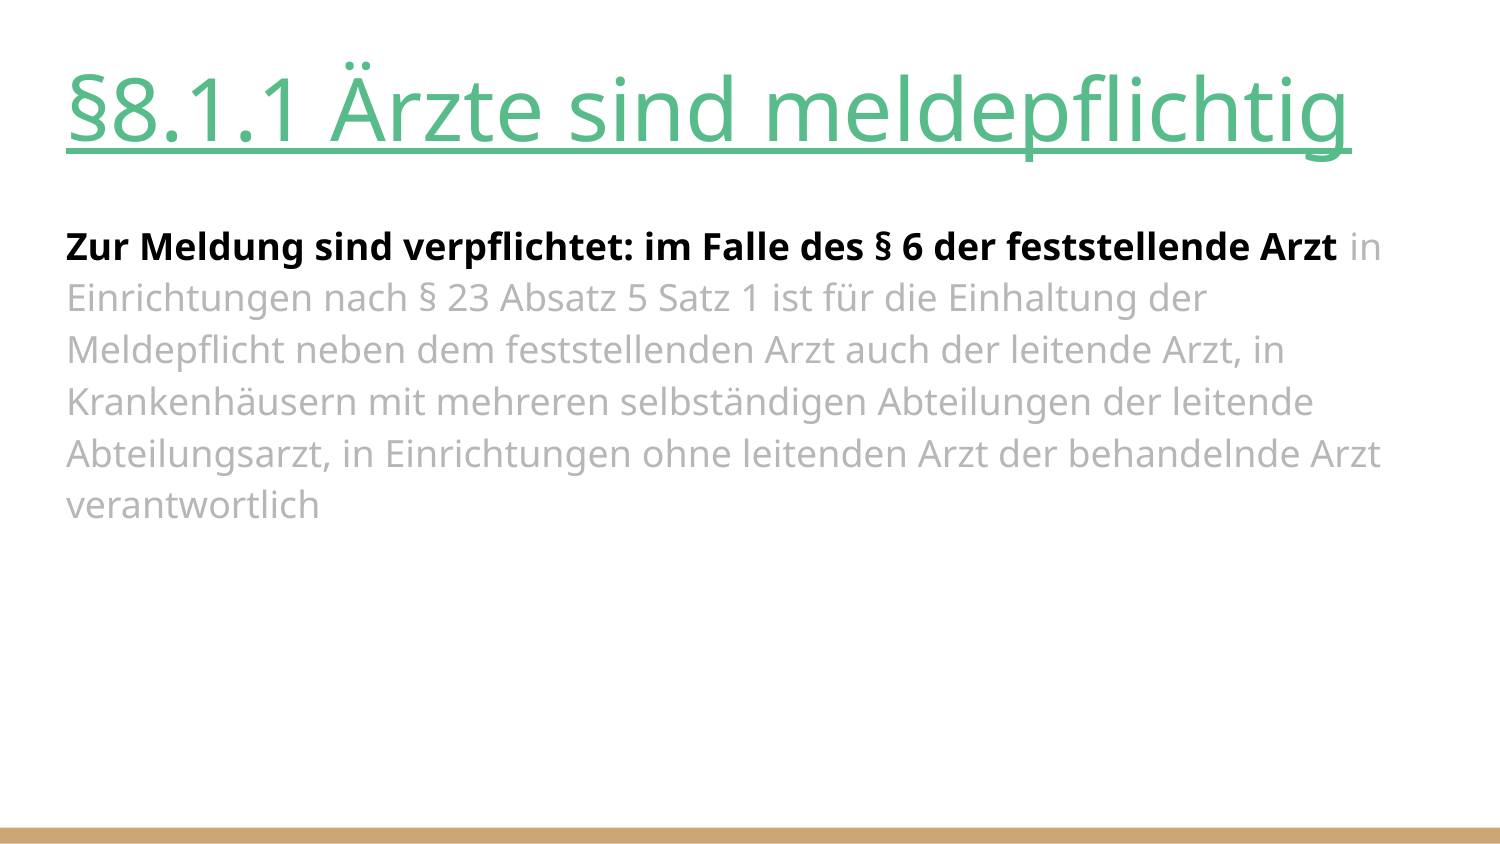

# §8.1.1 Ärzte sind meldepflichtig
Zur Meldung sind verpflichtet: im Falle des § 6 der feststellende Arzt in Einrichtungen nach § 23 Absatz 5 Satz 1 ist für die Einhaltung der Meldepflicht neben dem feststellenden Arzt auch der leitende Arzt, in Krankenhäusern mit mehreren selbständigen Abteilungen der leitende Abteilungsarzt, in Einrichtungen ohne leitenden Arzt der behandelnde Arzt verantwortlich